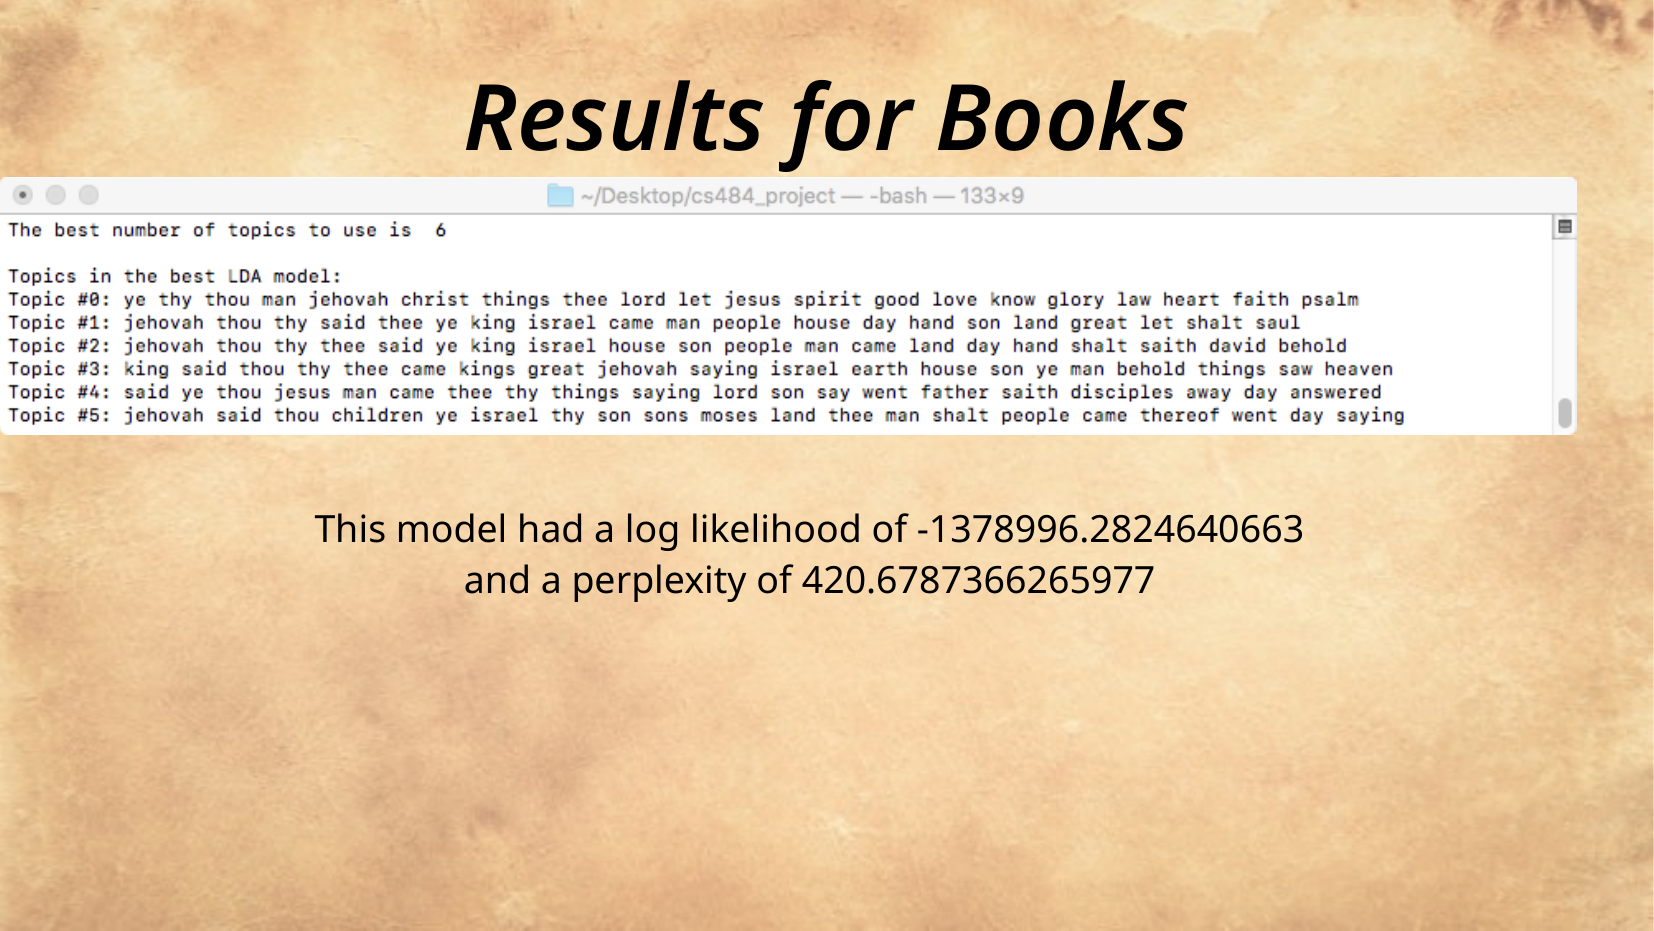

# Results for Books
This model had a log likelihood of -1378996.2824640663
and a perplexity of 420.6787366265977